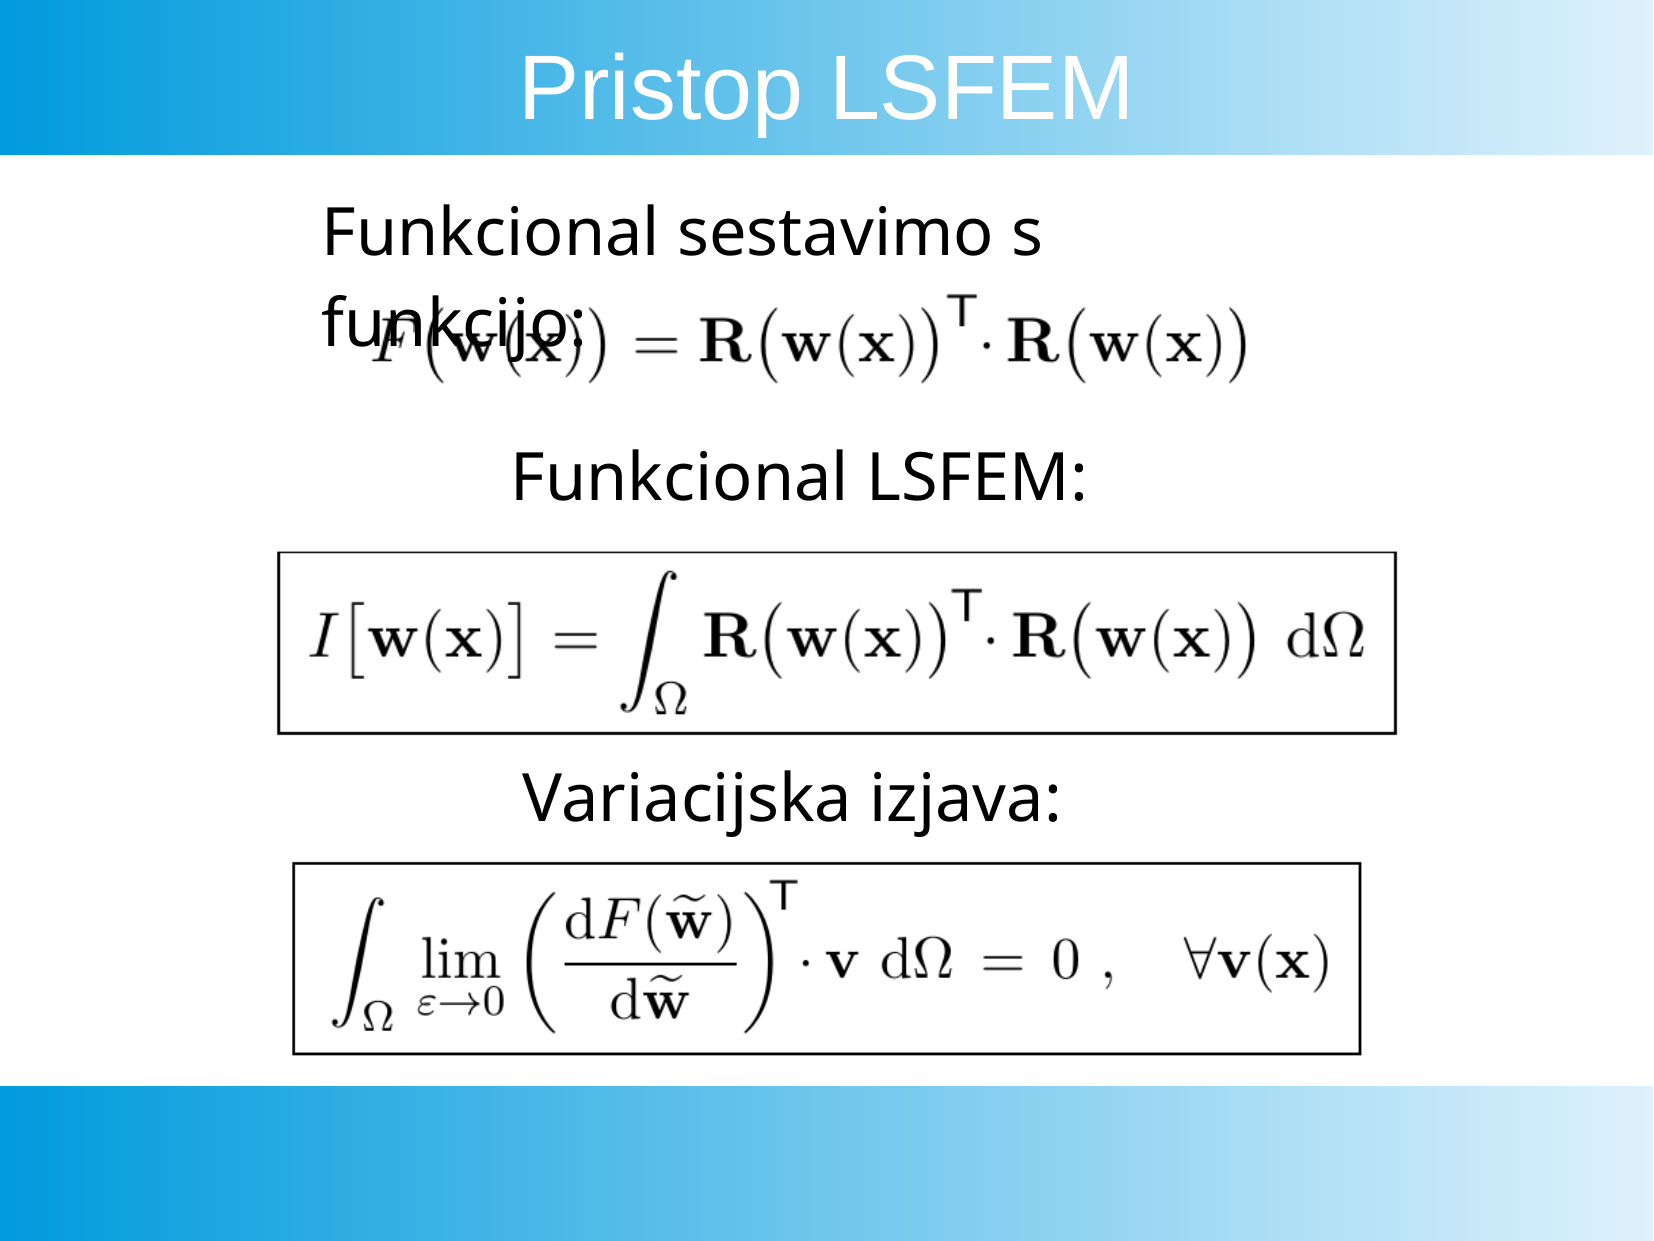

# Pristop LSFEM
Funkcional sestavimo s funkcijo:
Funkcional LSFEM:
Variacijska izjava: